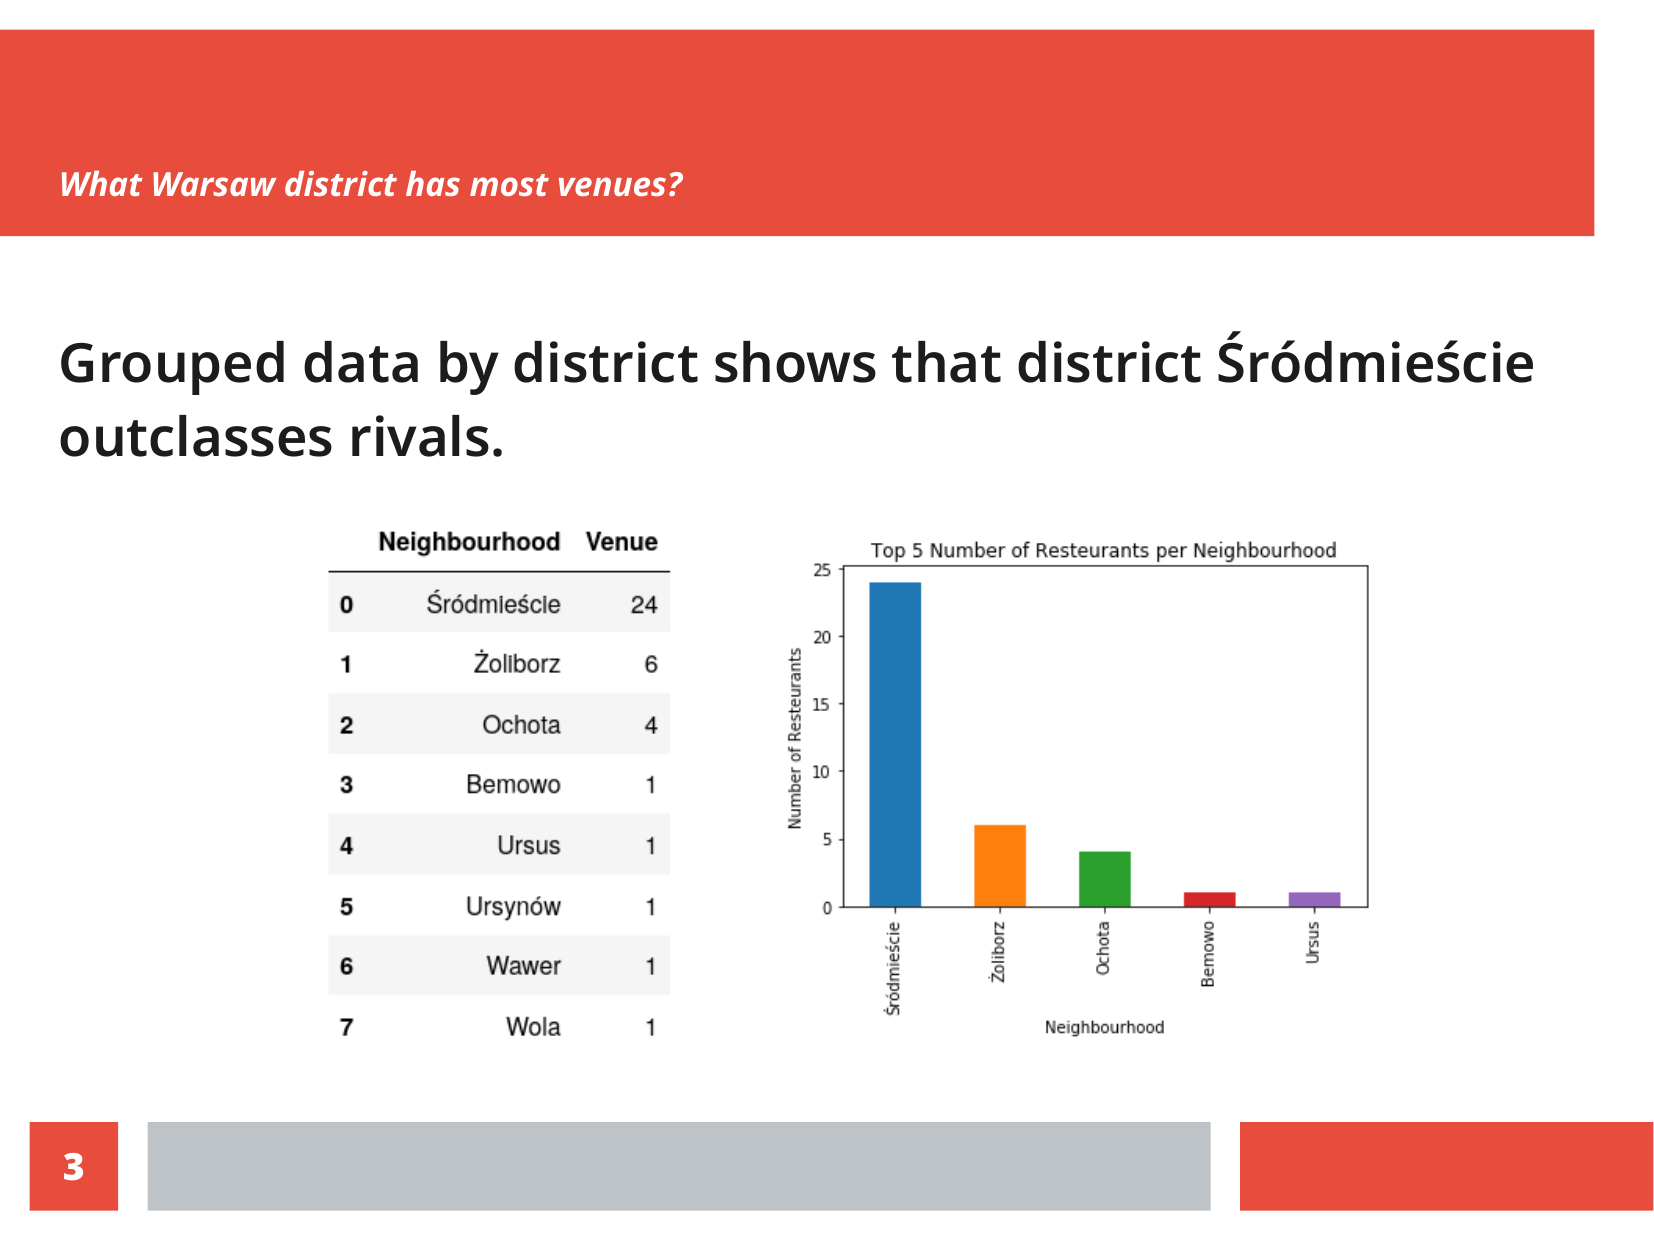

# What Warsaw district has most venues?
Grouped data by district shows that district Śródmieście outclasses rivals.
3